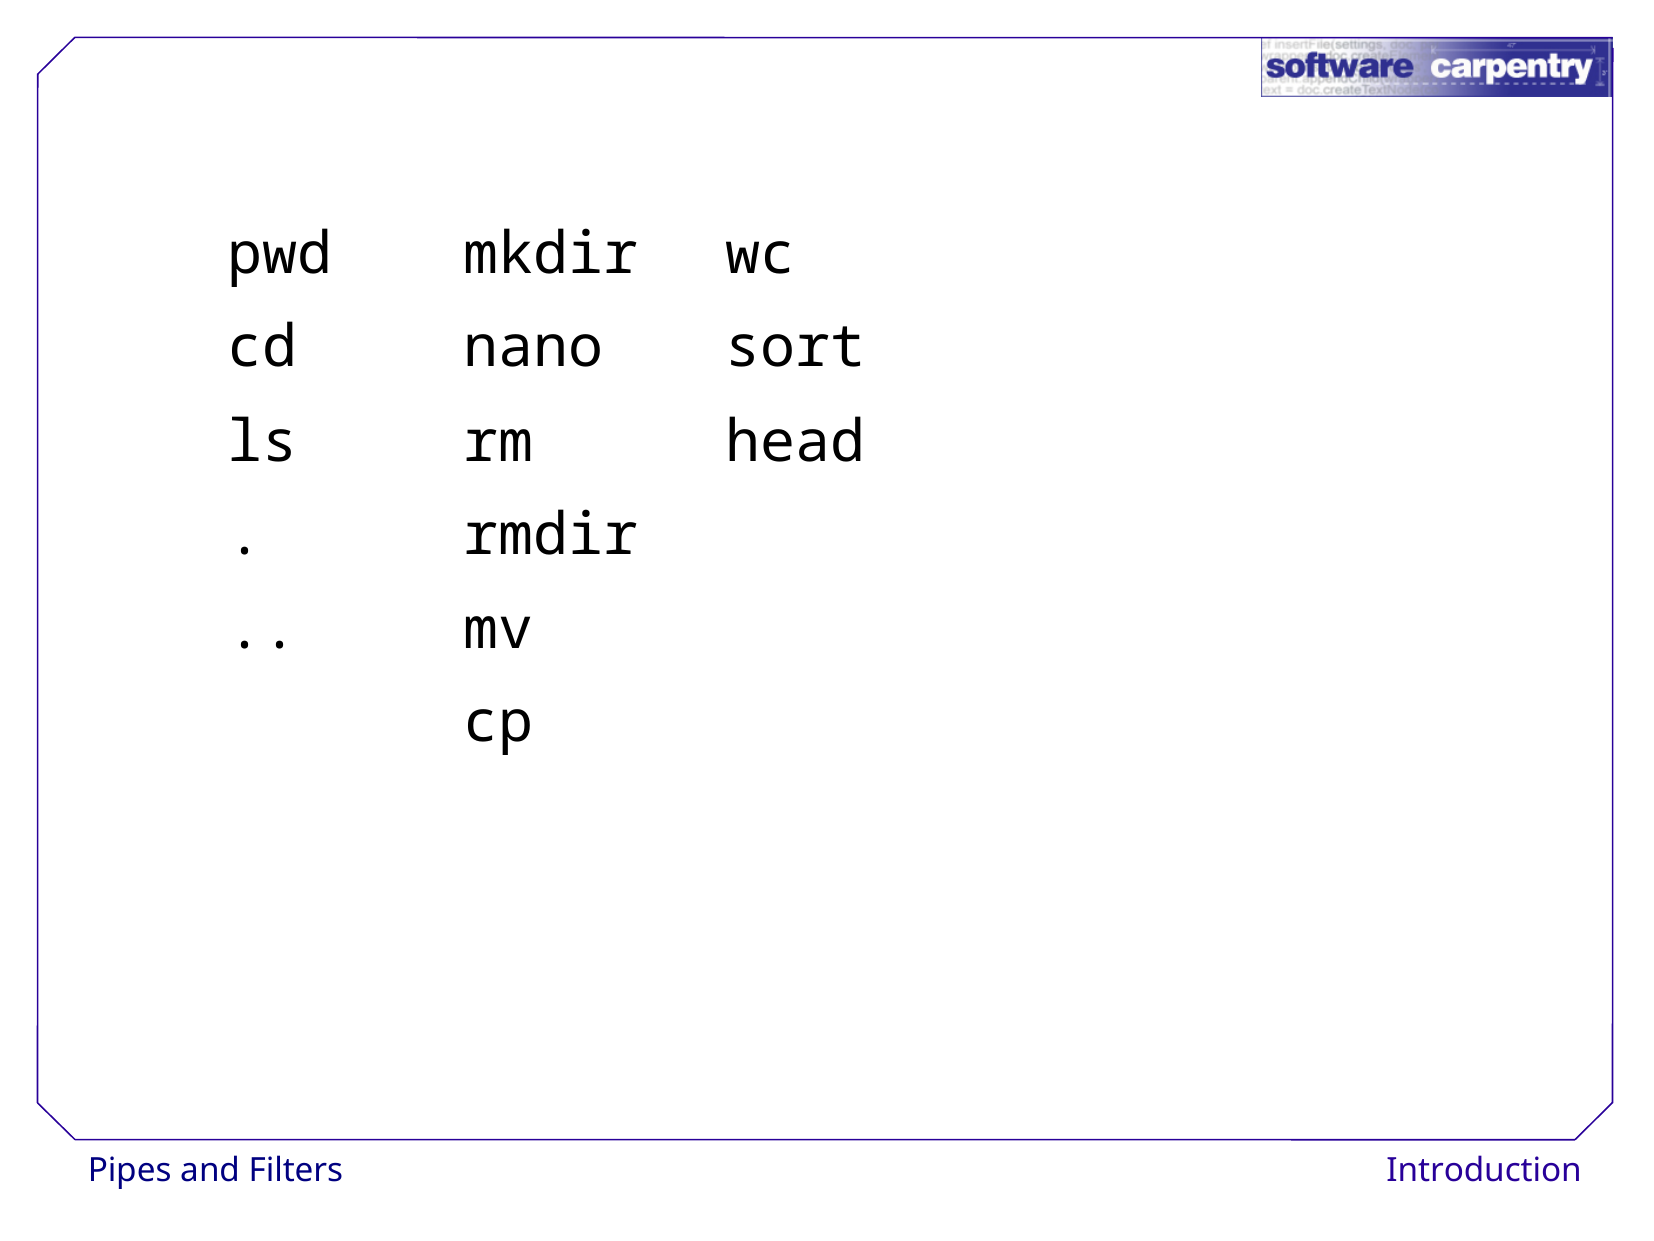

| pwd | mkdir | wc |
| --- | --- | --- |
| cd | nano | sort |
| ls | rm | head |
| . | rmdir | |
| .. | mv | |
| | cp | |